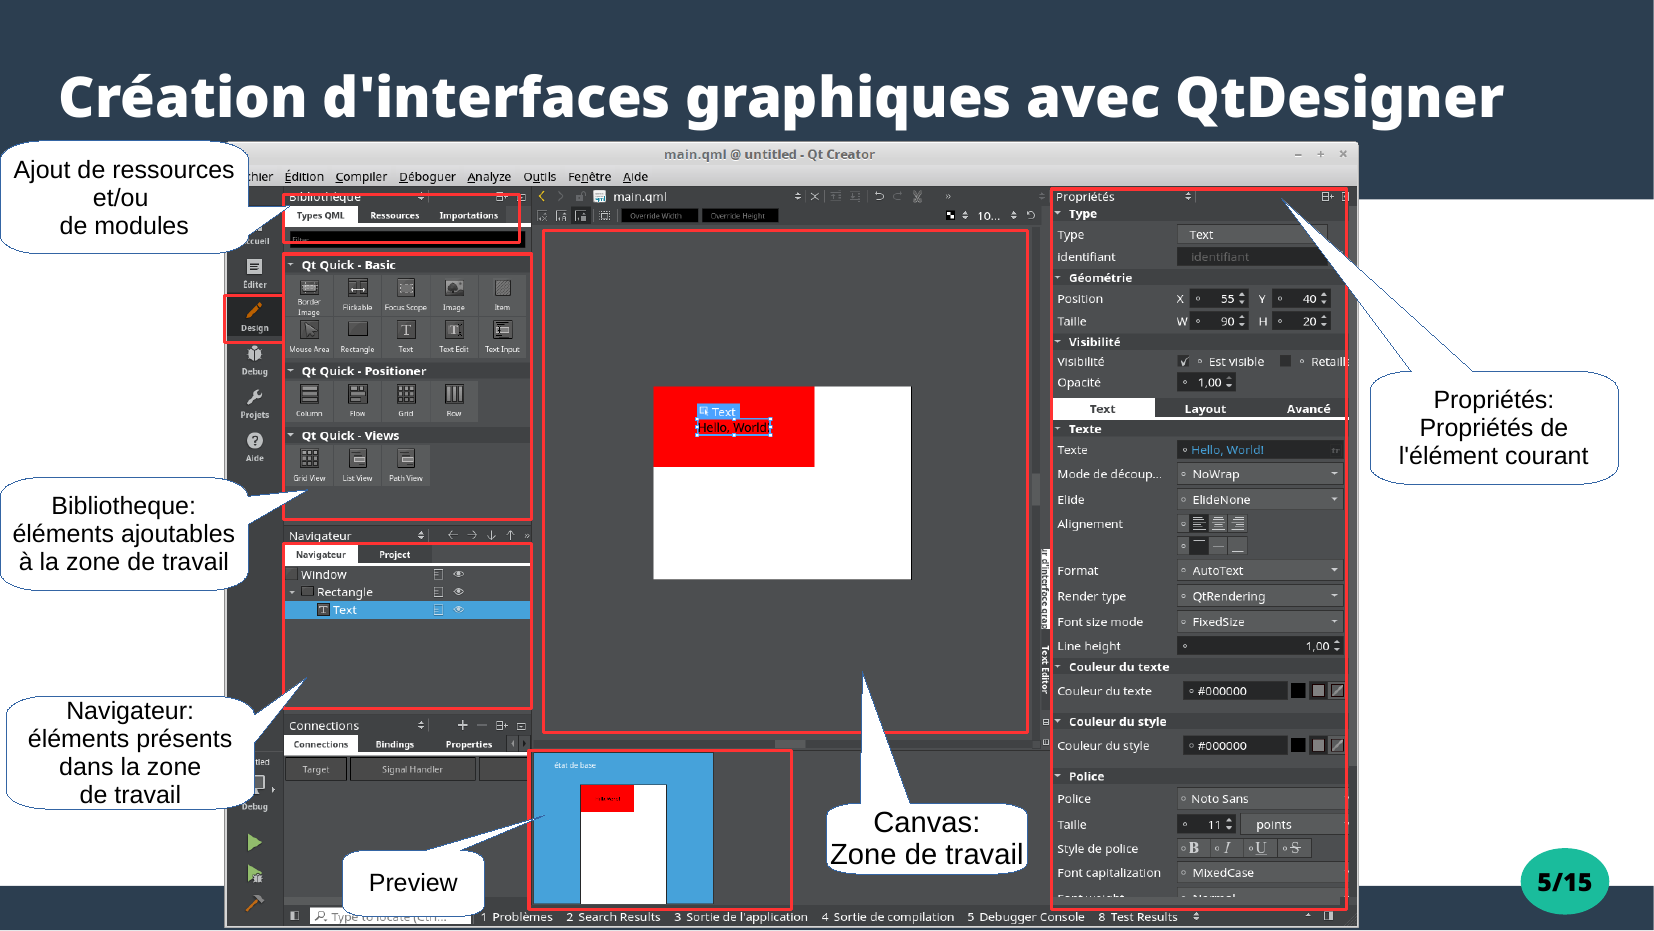

# Création d'interfaces graphiques avec QtDesigner
Ajout de ressources
et/ou
de modules
Propriétés:
Propriétés de
l'élément courant
Bibliotheque:
éléments ajoutables
à la zone de travail
Navigateur:
éléments présents
dans la zone
de travail
Canvas:
Zone de travail
5
Preview